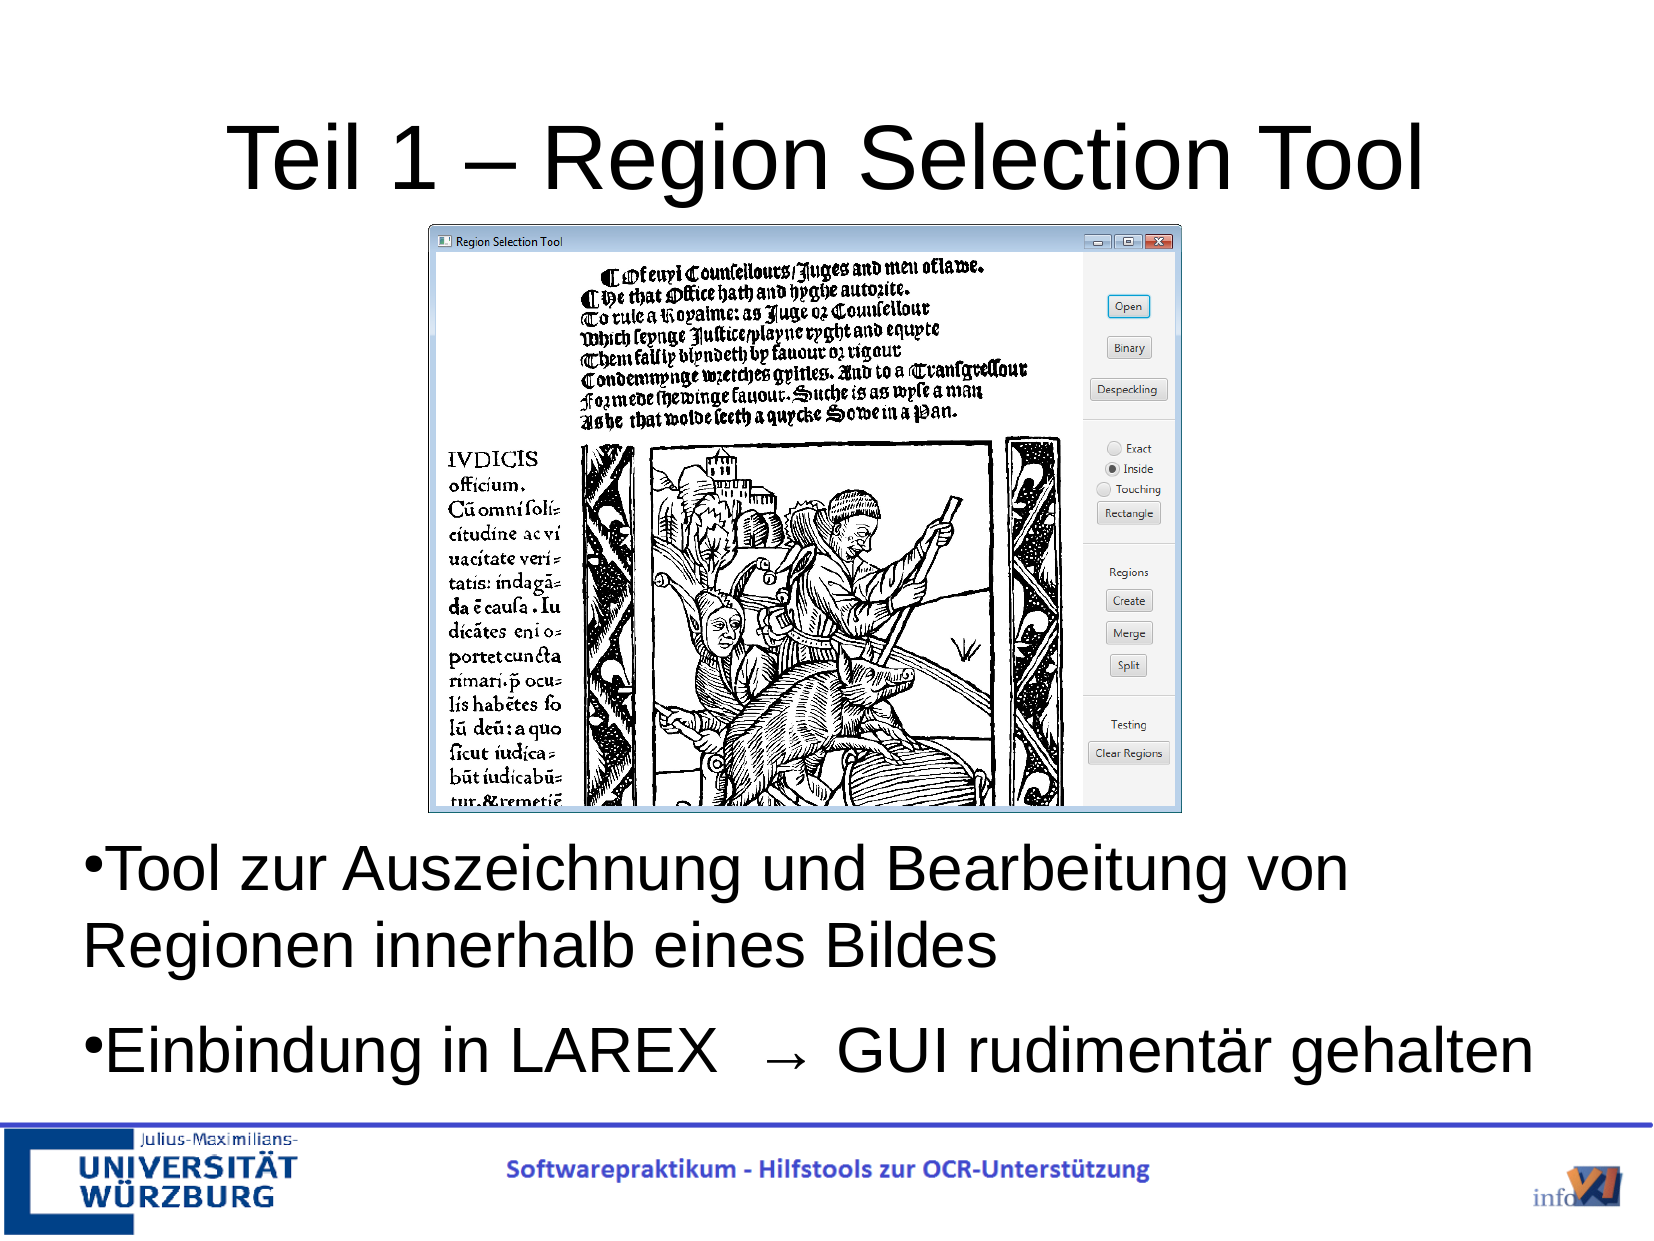

# Teil 1 – Region Selection Tool
Tool zur Auszeichnung und Bearbeitung von Regionen innerhalb eines Bildes
Einbindung in LAREX → GUI rudimentär gehalten